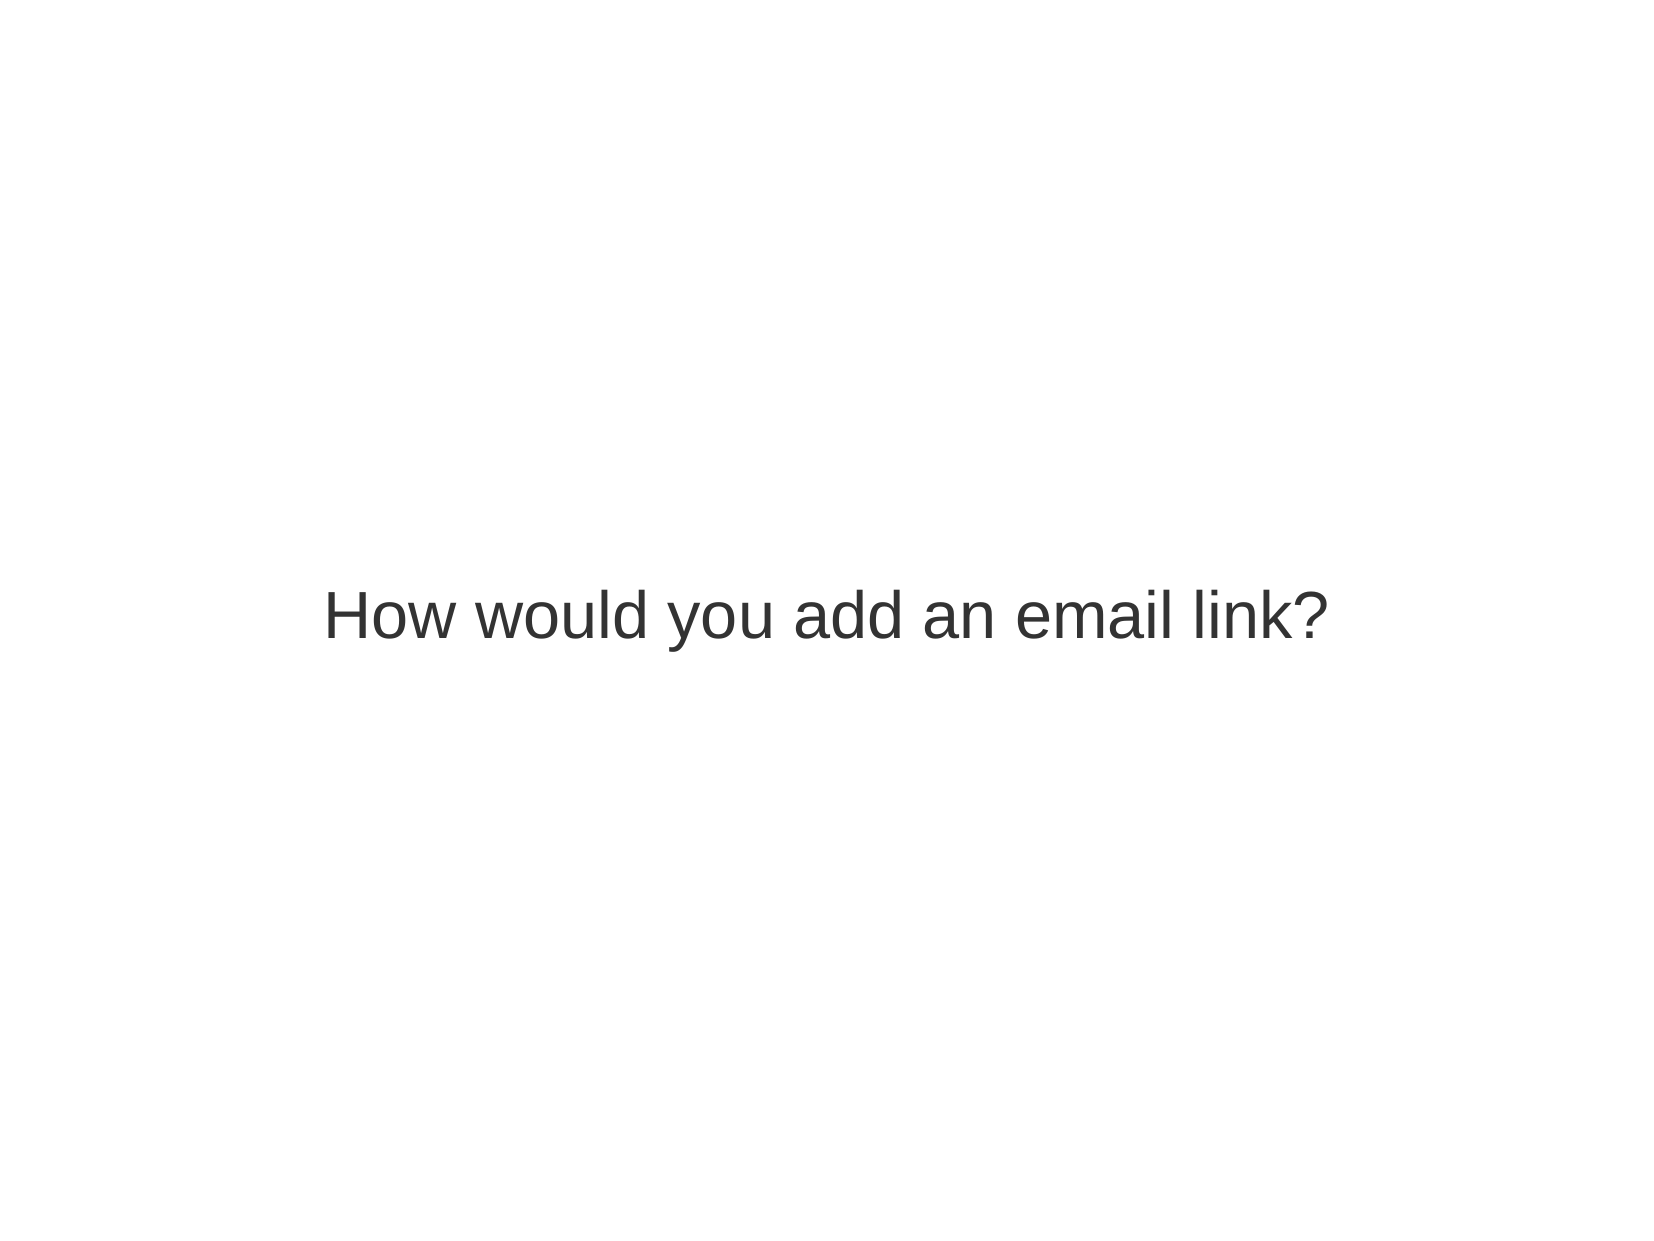

# How would you add an email link?